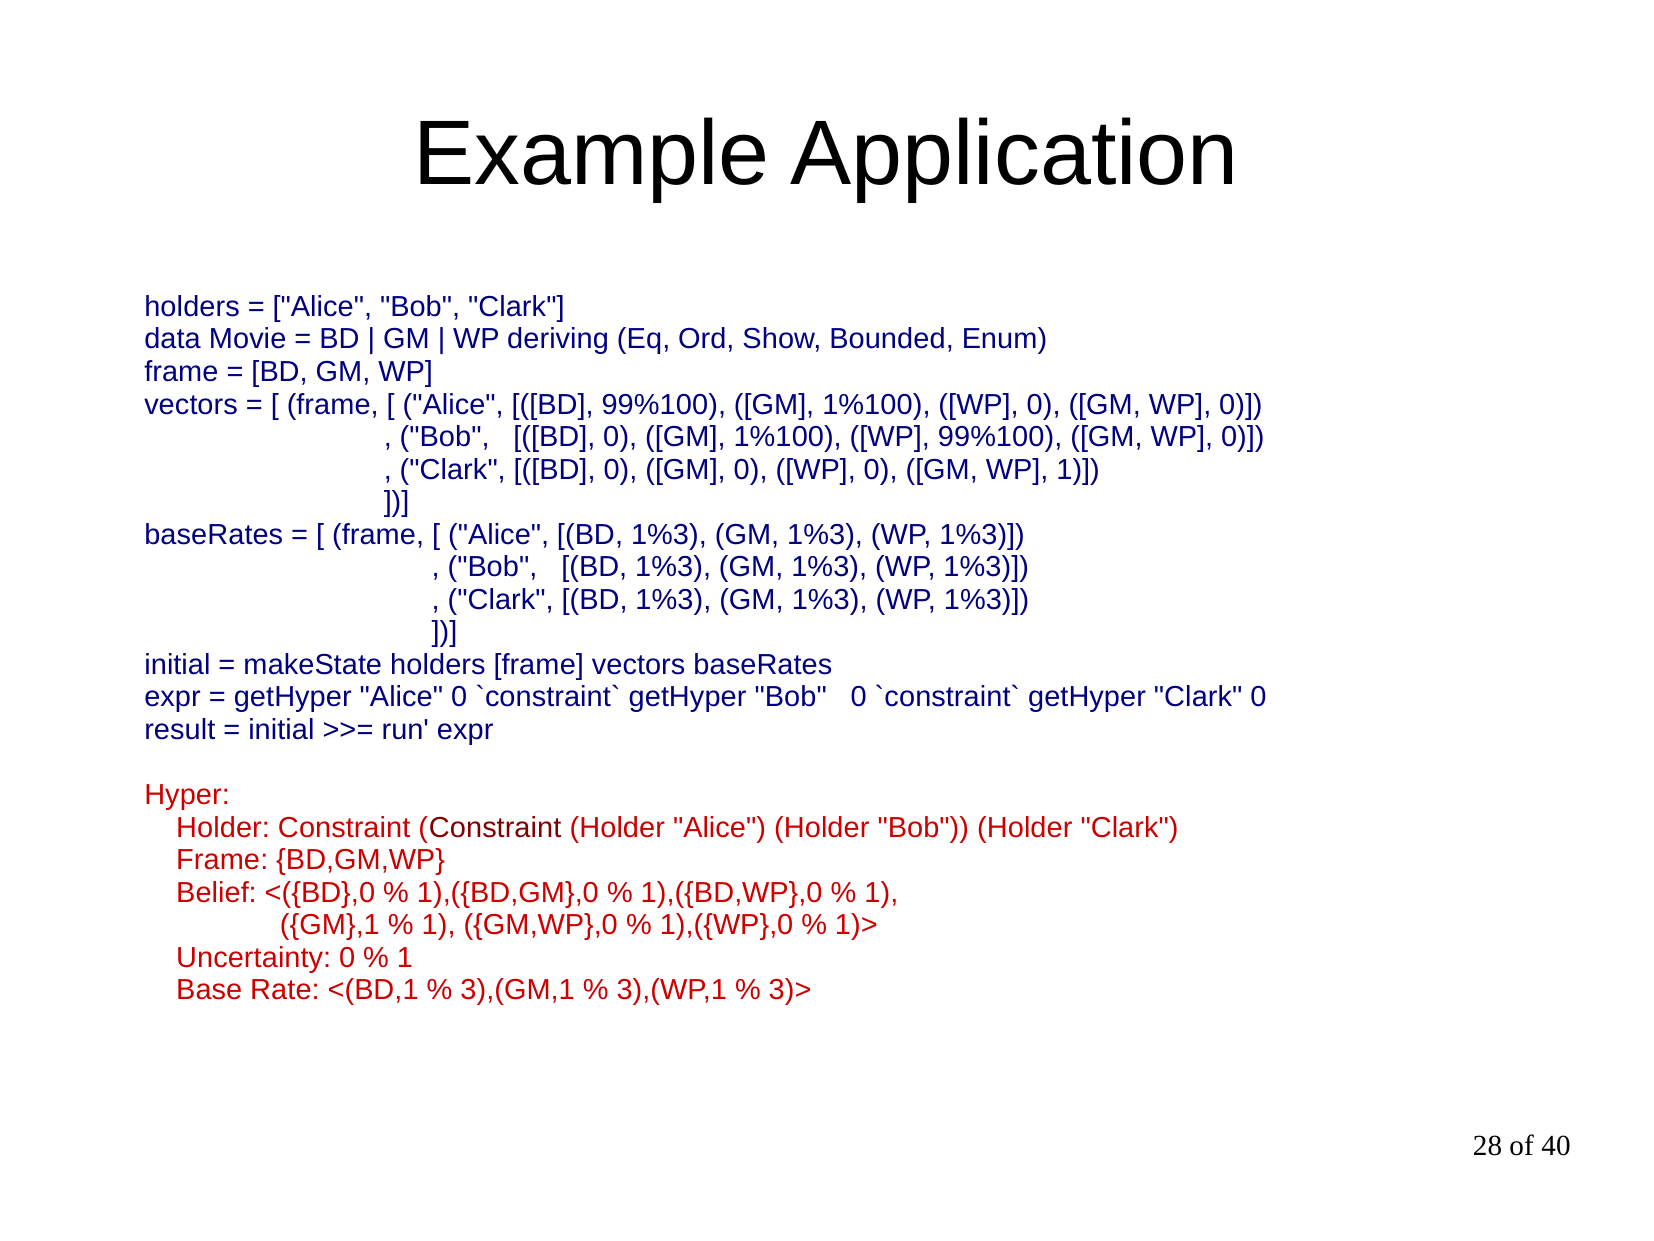

# Example Application
holders = ["Alice", "Bob", "Clark"]
data Movie = BD | GM | WP deriving (Eq, Ord, Show, Bounded, Enum)
frame = [BD, GM, WP]
vectors = [ (frame, [ ("Alice", [([BD], 99%100), ([GM], 1%100), ([WP], 0), ([GM, WP], 0)])
 , ("Bob", [([BD], 0), ([GM], 1%100), ([WP], 99%100), ([GM, WP], 0)])
 , ("Clark", [([BD], 0), ([GM], 0), ([WP], 0), ([GM, WP], 1)])
 ])]
baseRates = [ (frame, [ ("Alice", [(BD, 1%3), (GM, 1%3), (WP, 1%3)])
 , ("Bob", [(BD, 1%3), (GM, 1%3), (WP, 1%3)])
 , ("Clark", [(BD, 1%3), (GM, 1%3), (WP, 1%3)])
 ])]
initial = makeState holders [frame] vectors baseRates
expr = getHyper "Alice" 0 `constraint` getHyper "Bob" 0 `constraint` getHyper "Clark" 0
result = initial >>= run' expr
Hyper:
 Holder: Constraint (Constraint (Holder "Alice") (Holder "Bob")) (Holder "Clark")
 Frame: {BD,GM,WP}
 Belief: <({BD},0 % 1),({BD,GM},0 % 1),({BD,WP},0 % 1),
 ({GM},1 % 1), ({GM,WP},0 % 1),({WP},0 % 1)>
 Uncertainty: 0 % 1
 Base Rate: <(BD,1 % 3),(GM,1 % 3),(WP,1 % 3)>
28